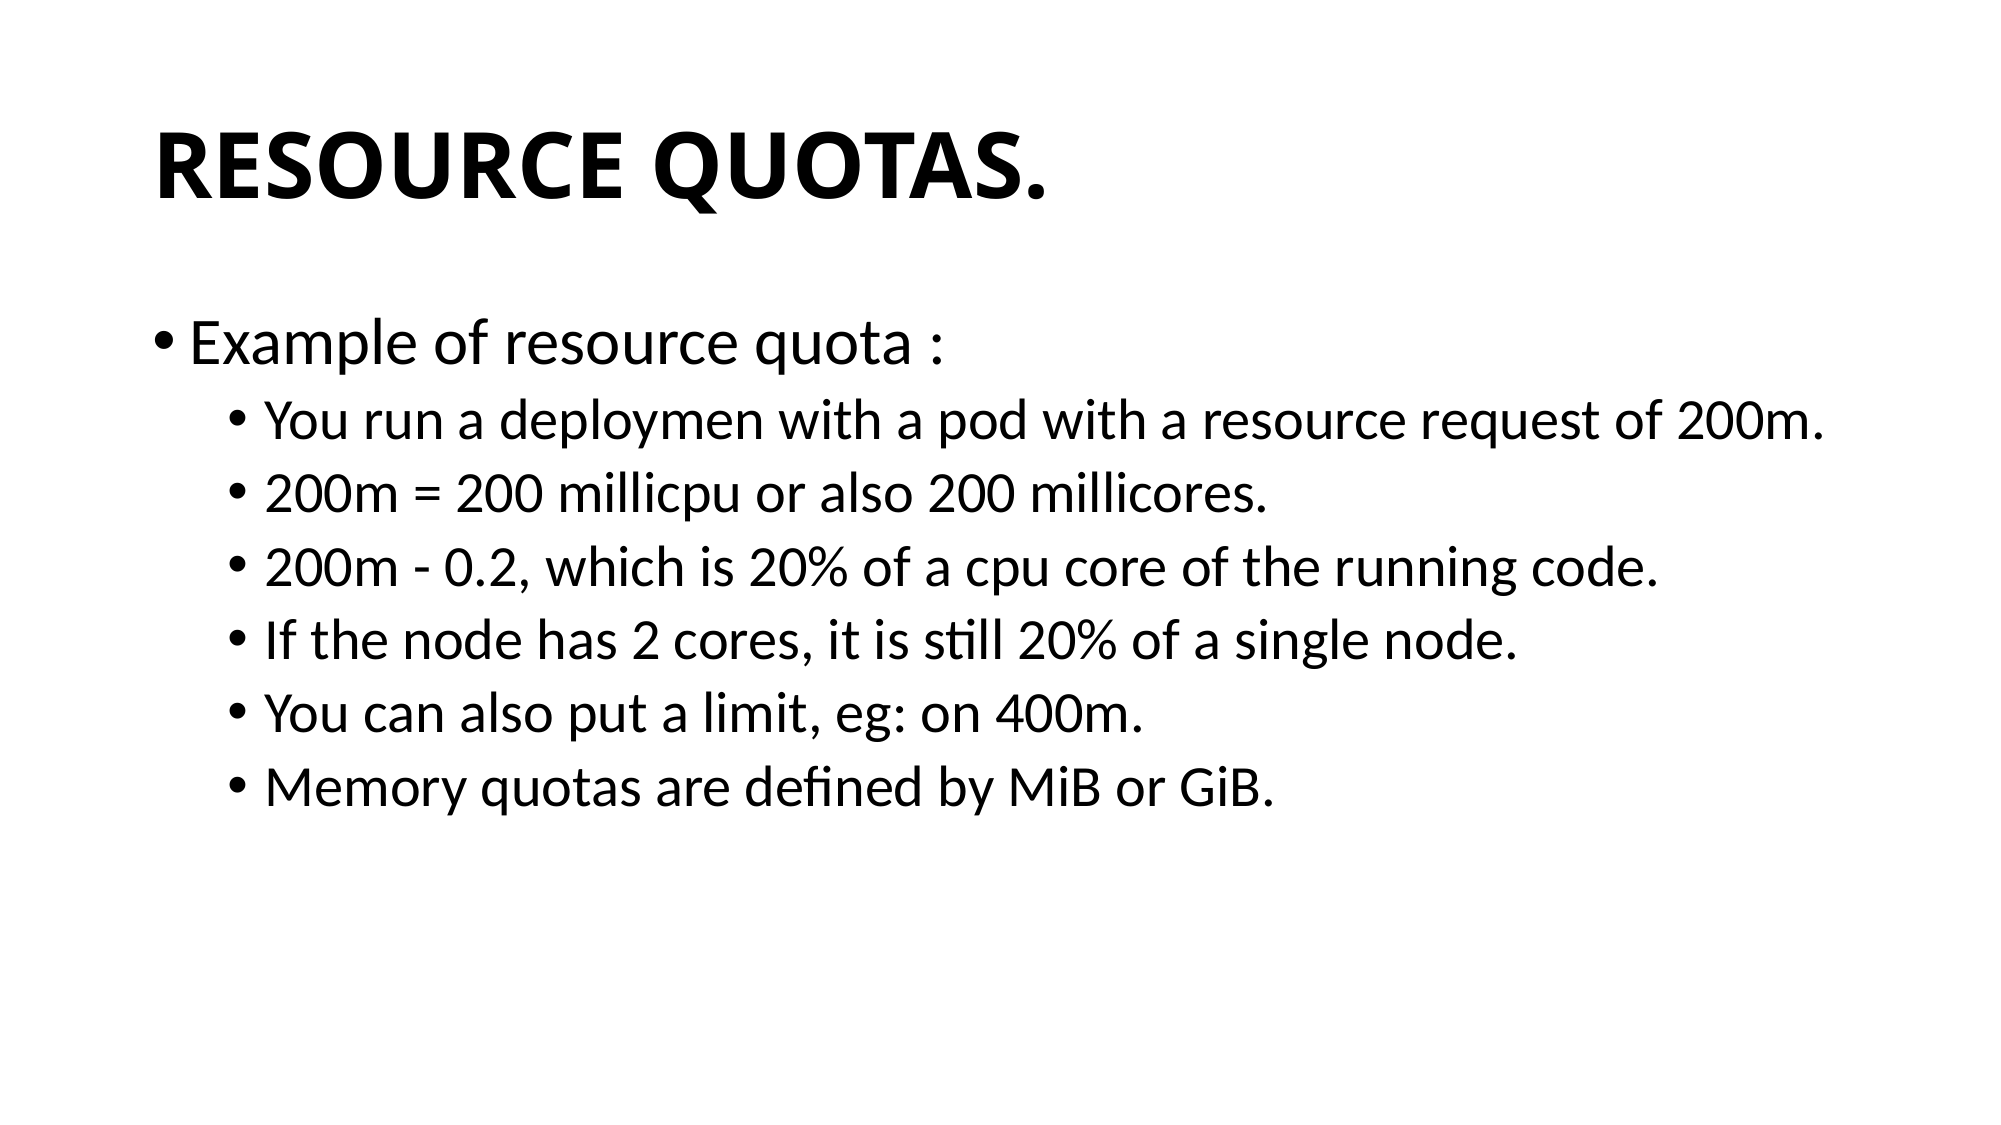

# RESOURCE QUOTAS.
Example of resource quota :
You run a deploymen with a pod with a resource request of 200m.
200m = 200 millicpu or also 200 millicores.
200m - 0.2, which is 20% of a cpu core of the running code.
If the node has 2 cores, it is still 20% of a single node.
You can also put a limit, eg: on 400m.
Memory quotas are defined by MiB or GiB.